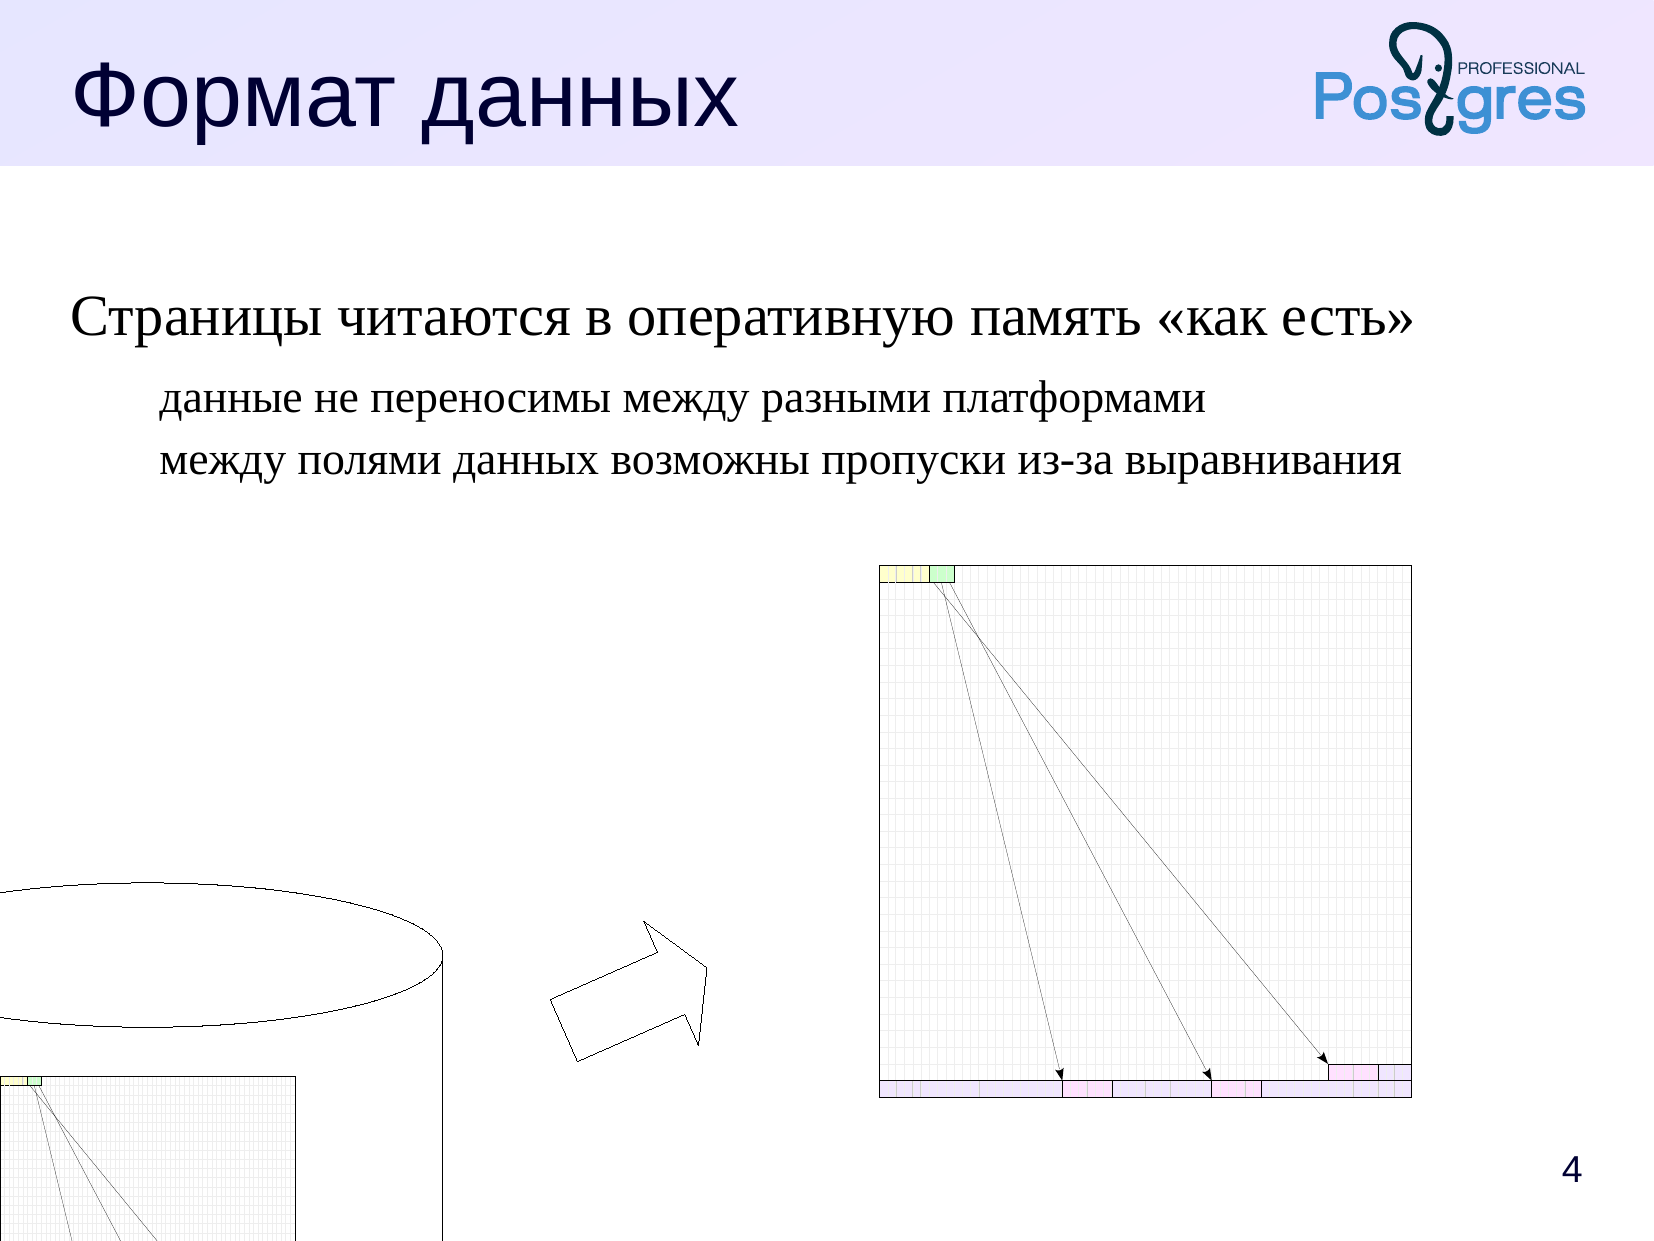

# Формат данных
Страницы читаются в оперативную память «как есть»
данные не переносимы между разными платформами
между полями данных возможны пропуски из-за выравнивания